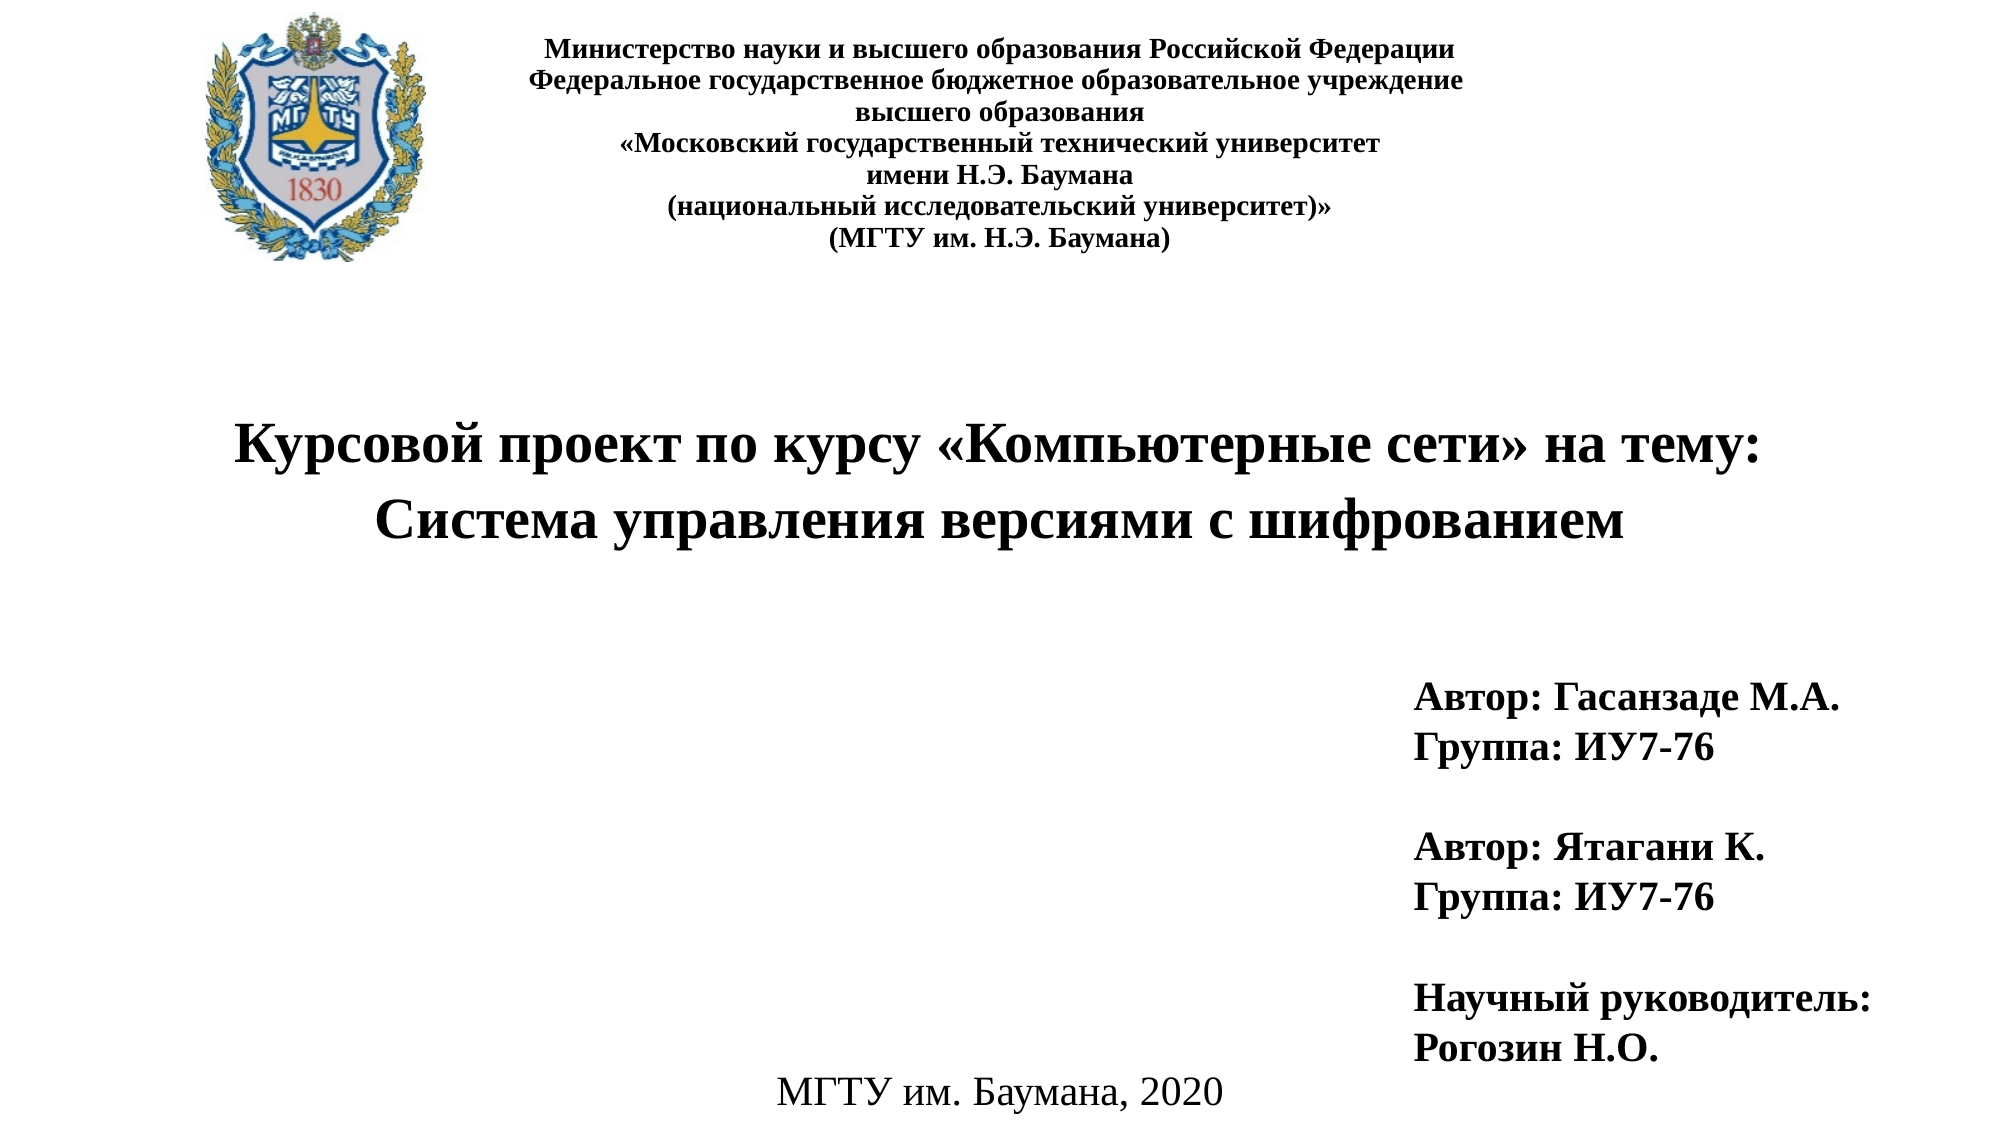

# Министерство науки и высшего образования Российской Федерации Федеральное государственное бюджетное образовательное учреждение высшего образования «Московский государственный технический университет имени Н.Э. Баумана (национальный исследовательский университет)» (МГТУ им. Н.Э. Баумана)
 Курсовой проект по курсу «Компьютерные сети» на тему:
Система управления версиями с шифрованием
Автор: Гасанзаде М.А.
Группа: ИУ7-76
Автор: Ятагани К.
Группа: ИУ7-76
Научный руководитель:
Рогозин Н.О.
МГТУ им. Баумана, 2020